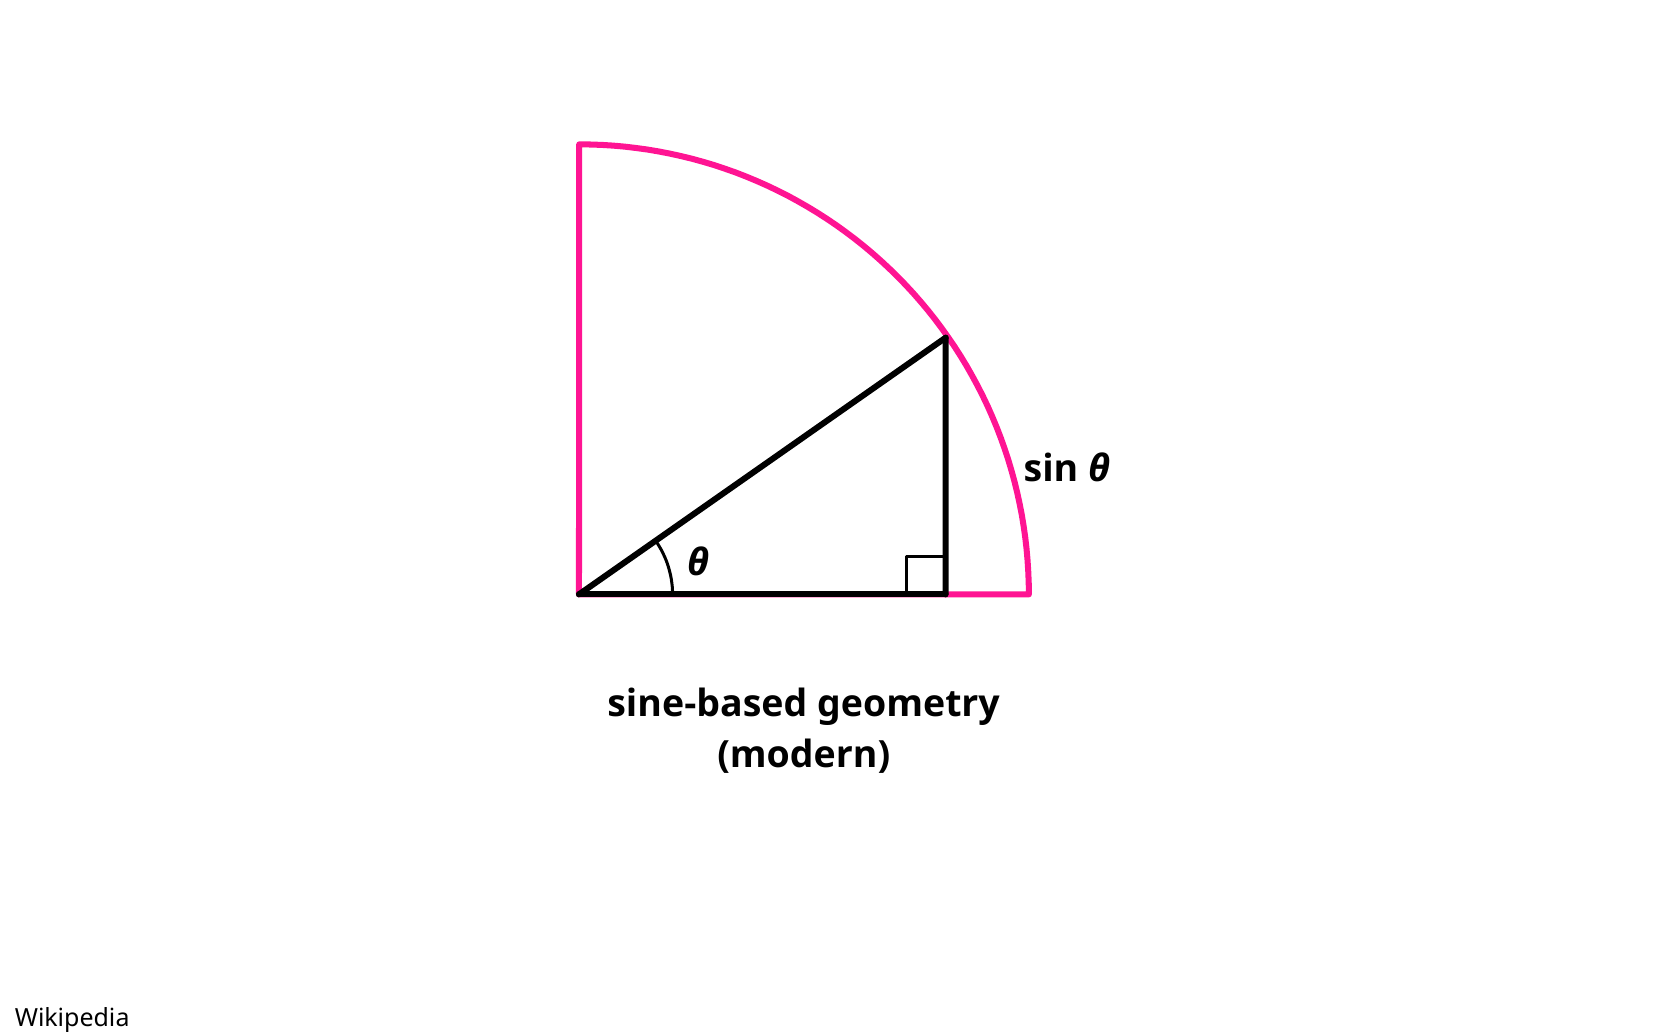

sin θ
θ
sine-based geometry
(modern)
Wikipedia